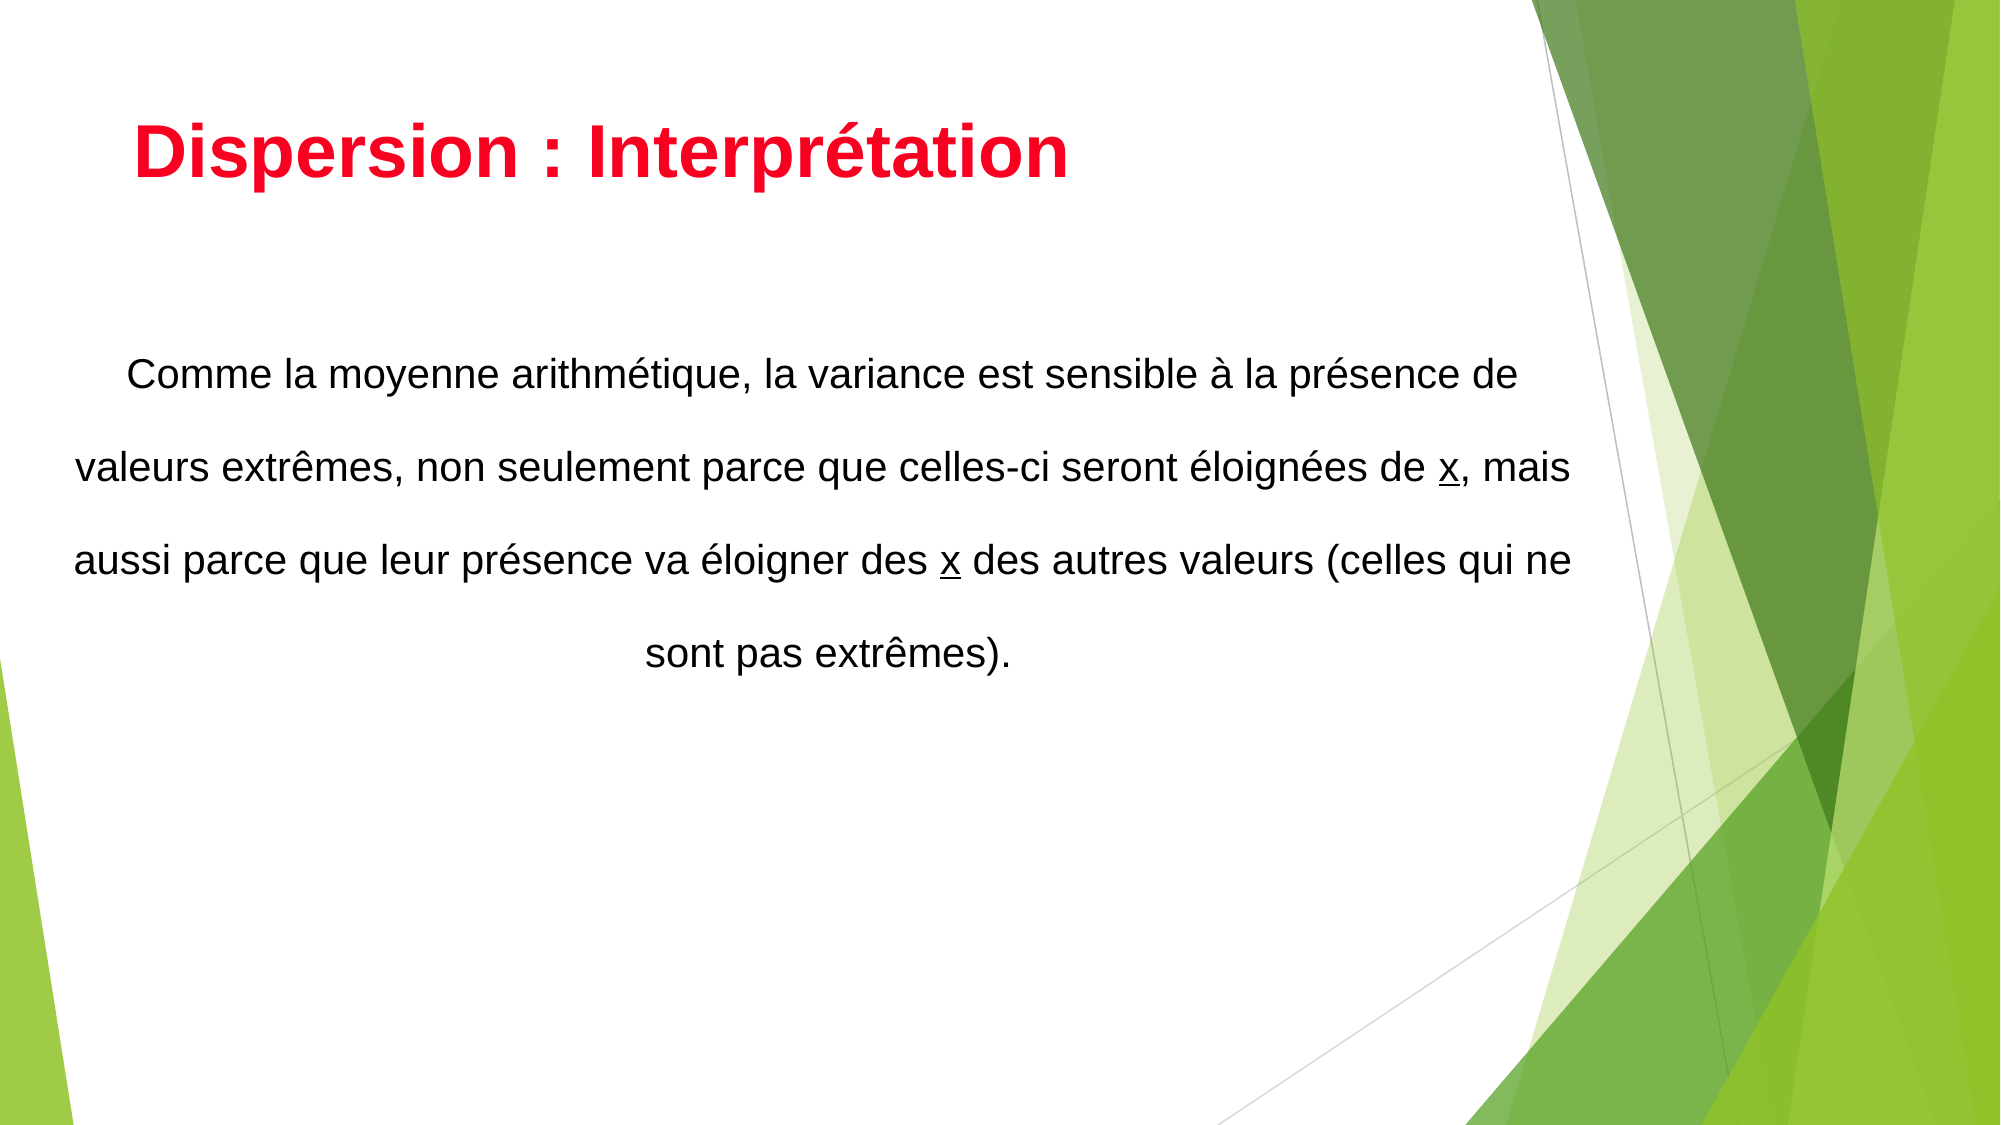

# Dispersion : Interprétation
Comme la moyenne arithmétique, la variance est sensible à la présence de
valeurs extrêmes, non seulement parce que celles-ci seront éloignées de x, mais
aussi parce que leur présence va éloigner des x des autres valeurs (celles qui ne
sont pas extrêmes).